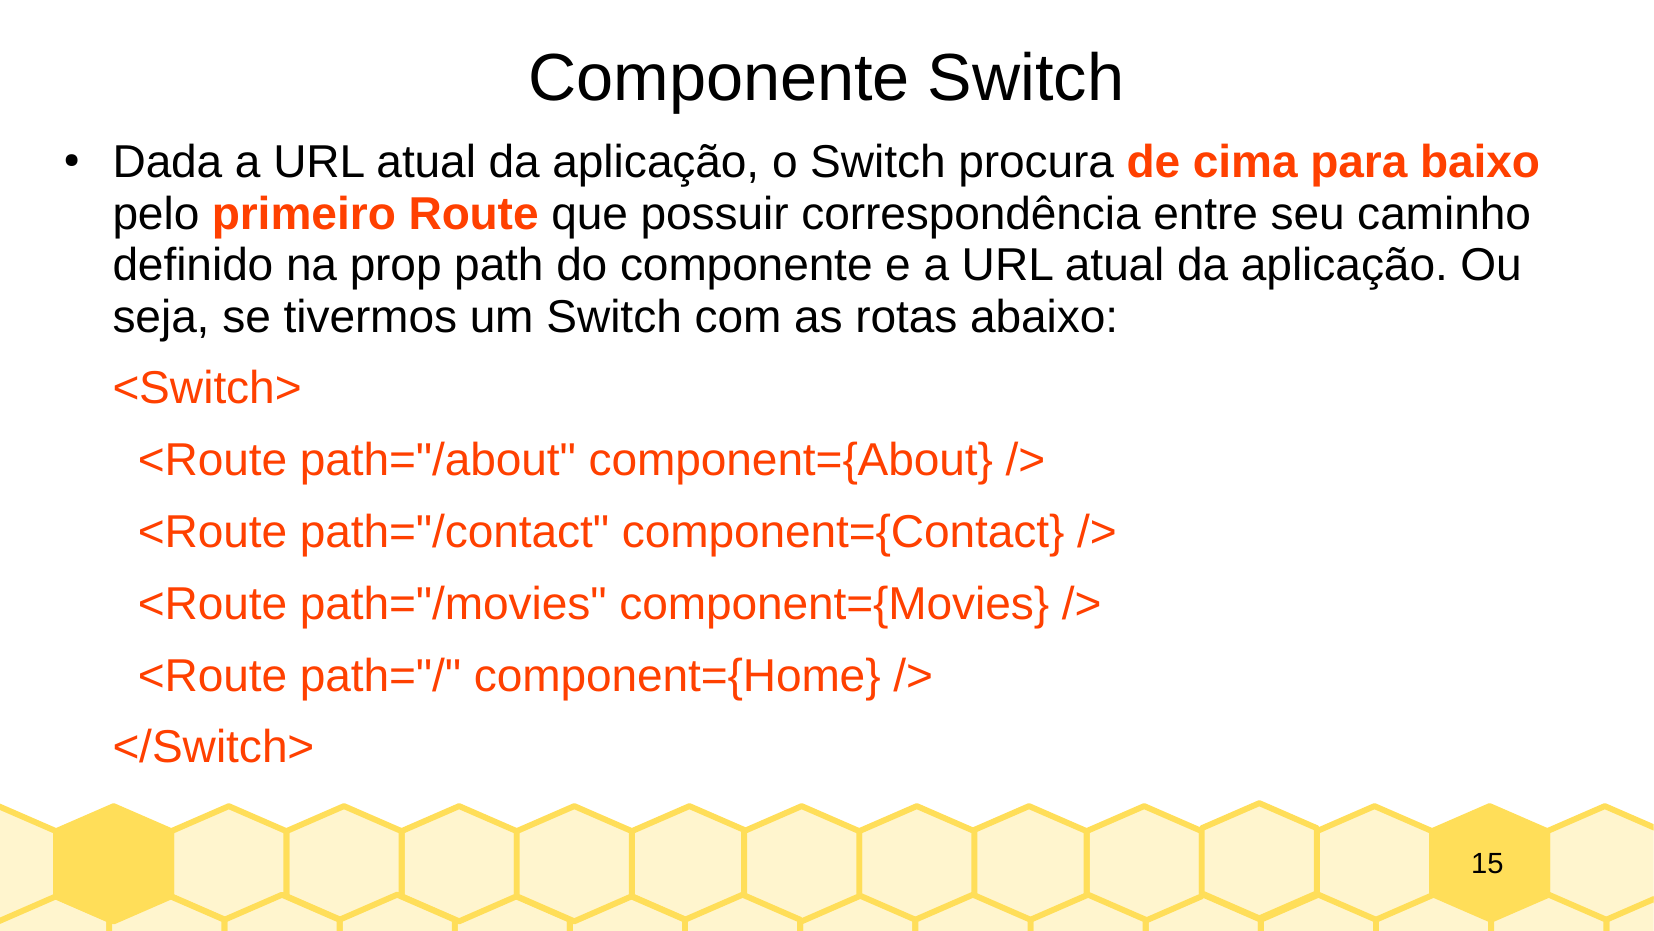

# Componente Switch
Dada a URL atual da aplicação, o Switch procura de cima para baixo pelo primeiro Route que possuir correspondência entre seu caminho definido na prop path do componente e a URL atual da aplicação. Ou seja, se tivermos um Switch com as rotas abaixo:
<Switch>
 <Route path="/about" component={About} />
 <Route path="/contact" component={Contact} />
 <Route path="/movies" component={Movies} />
 <Route path="/" component={Home} />
</Switch>